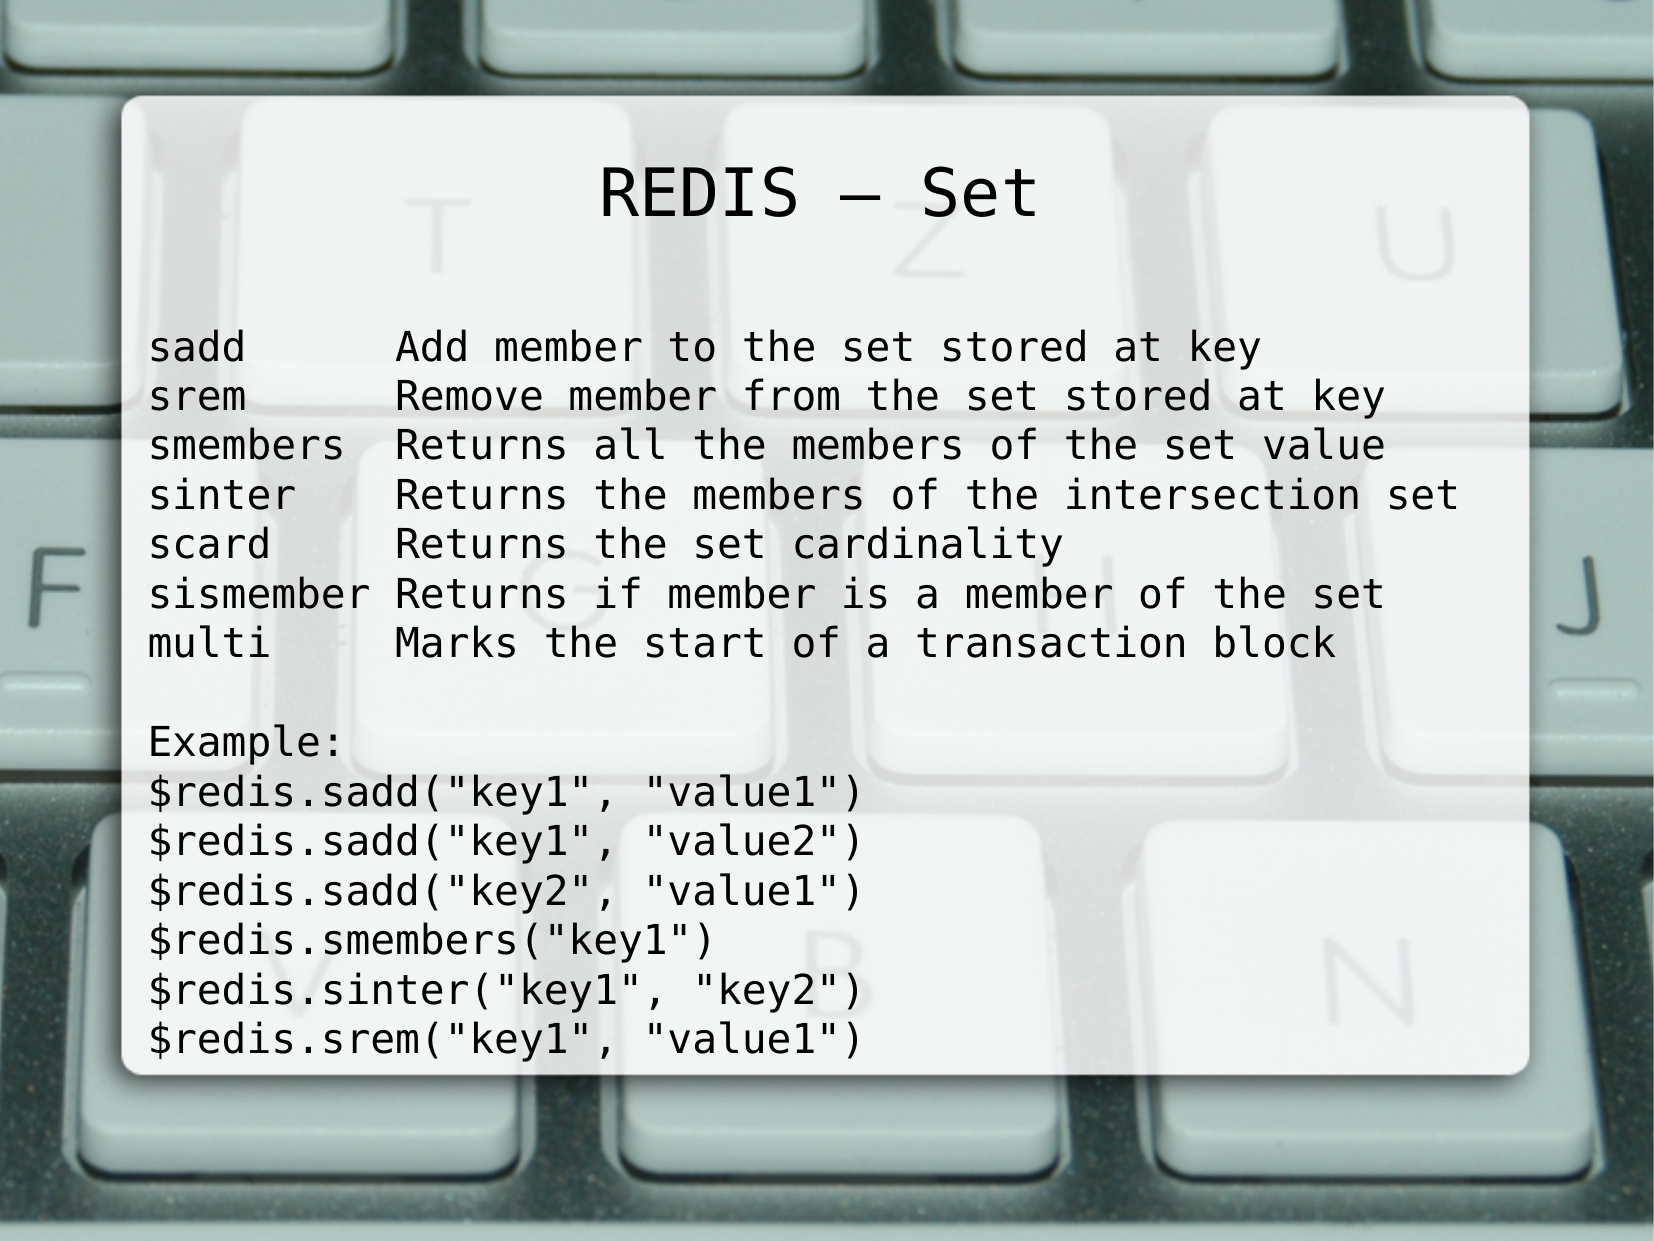

# REDIS – Set
sadd Add member to the set stored at key
srem Remove member from the set stored at key
smembers Returns all the members of the set value
sinter Returns the members of the intersection set scard Returns the set cardinality
sismember Returns if member is a member of the set multi Marks the start of a transaction block
Example:
$redis.sadd("key1", "value1")
$redis.sadd("key1", "value2")
$redis.sadd("key2", "value1")
$redis.smembers("key1")
$redis.sinter("key1", "key2")
$redis.srem("key1", "value1")